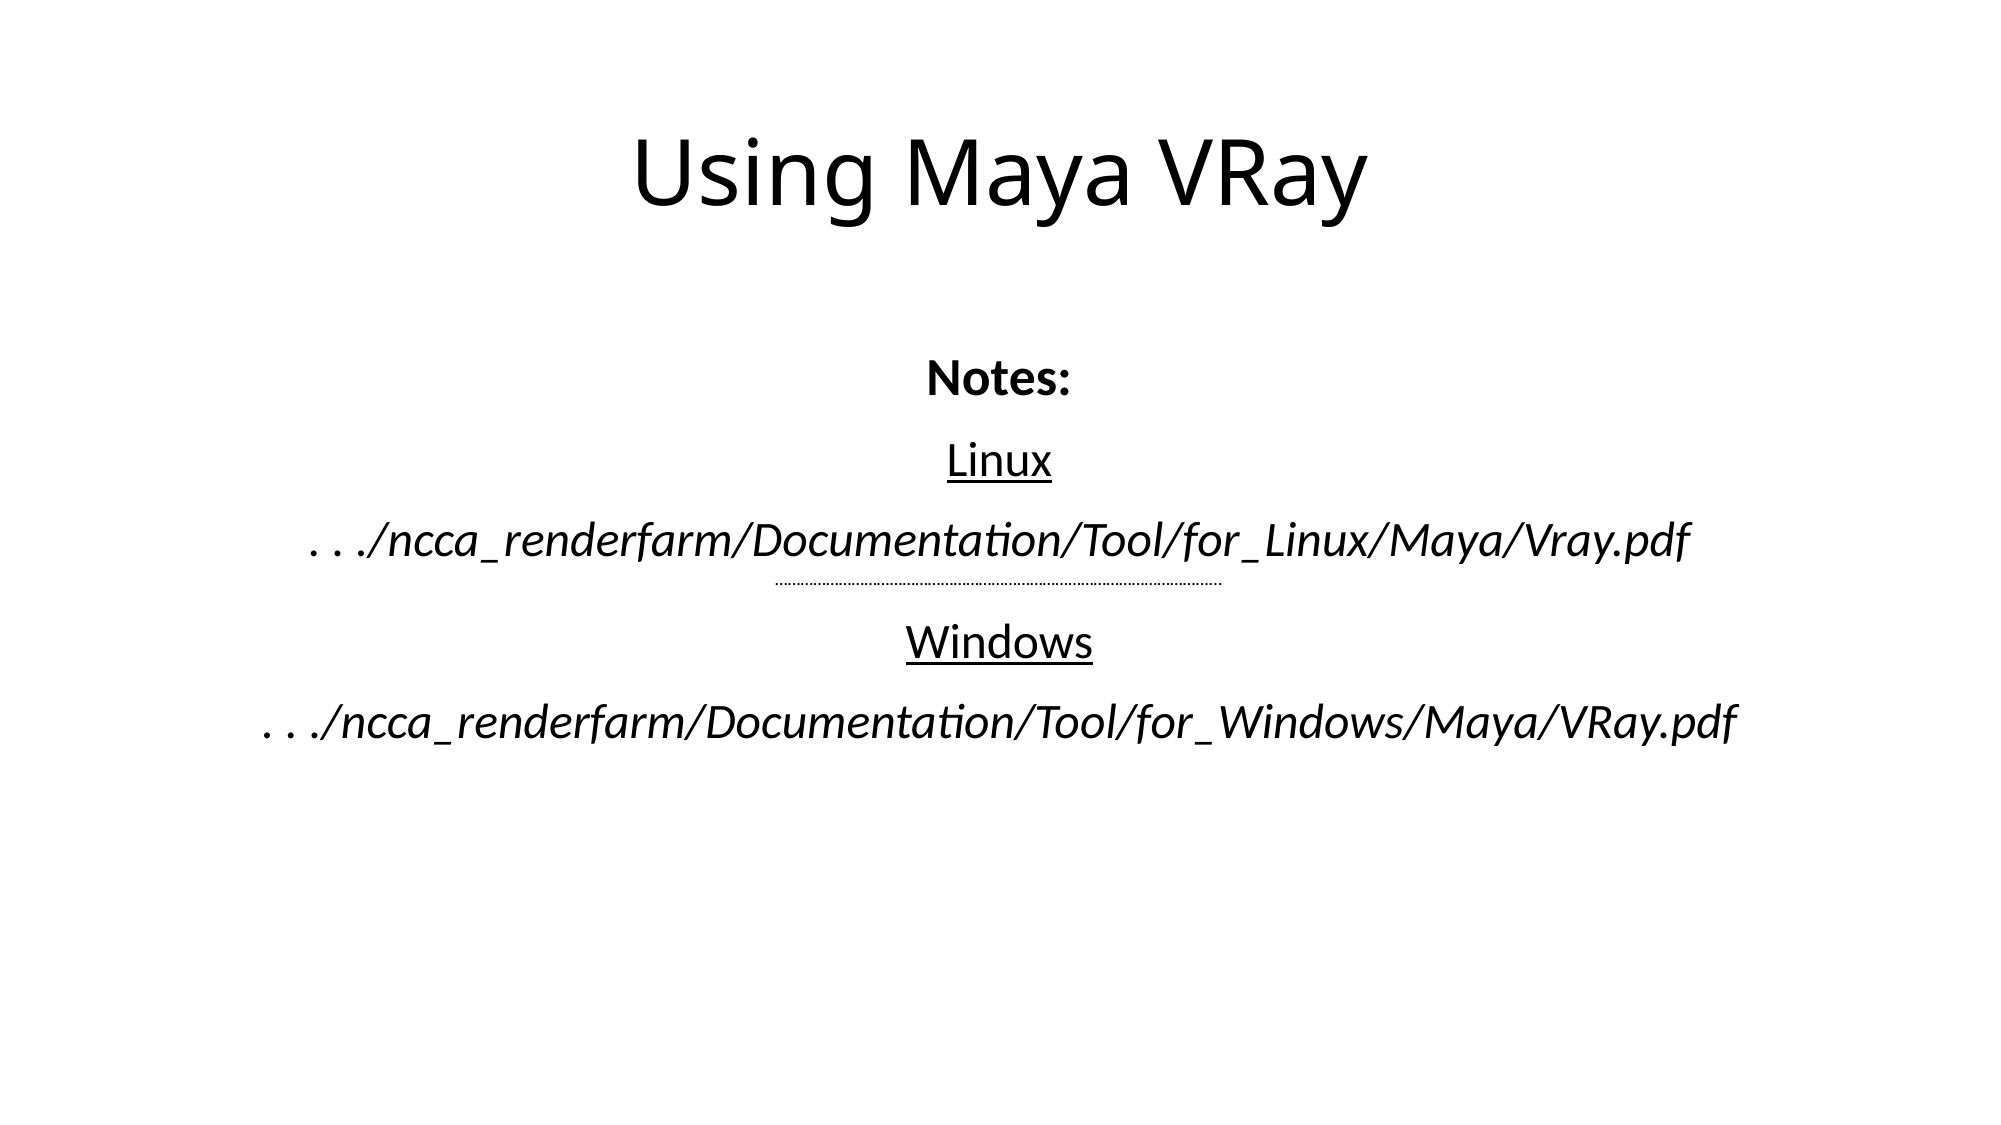

Using Maya VRay
Notes:
Linux
. . ./ncca_renderfarm/Documentation/Tool/for_Linux/Maya/Vray.pdf
…………………………………………………………………………………………...
Windows
. . ./ncca_renderfarm/Documentation/Tool/for_Windows/Maya/VRay.pdf